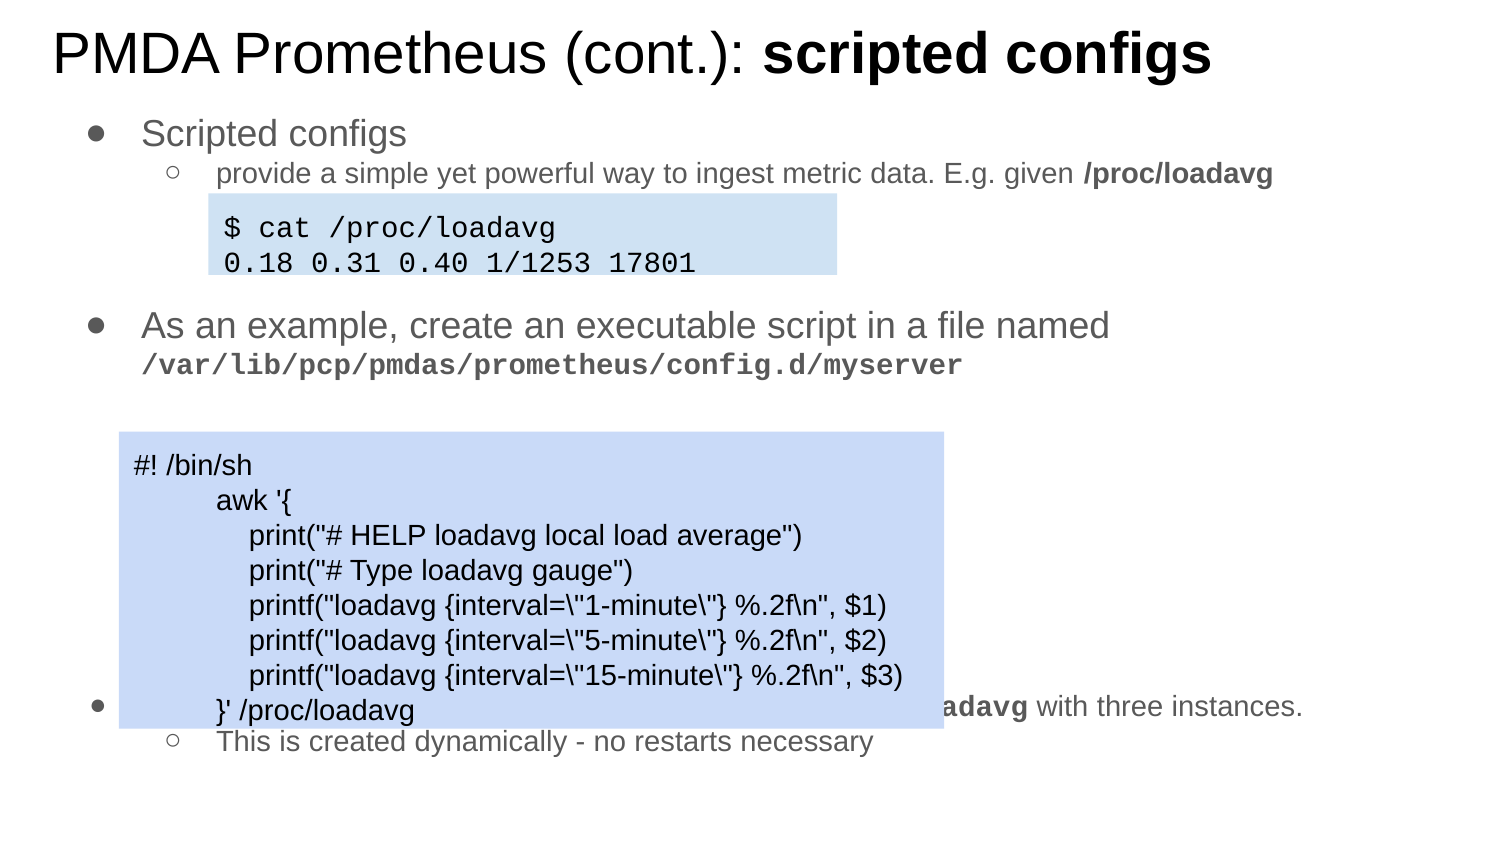

# PMDA Prometheus (cont.): scripted configs
Scripted configs
provide a simple yet powerful way to ingest metric data. E.g. given /proc/loadavg
As an example, create an executable script in a file named /var/lib/pcp/pmdas/prometheus/config.d/myserver
Results in a PCP metric named prometheus.myserver.loadavg with three instances.
This is created dynamically - no restarts necessary
$ cat /proc/loadavg
0.18 0.31 0.40 1/1253 17801
#! /bin/sh
 awk '{
 print("# HELP loadavg local load average")
 print("# Type loadavg gauge")
 printf("loadavg {interval=\"1-minute\"} %.2f\n", $1)
 printf("loadavg {interval=\"5-minute\"} %.2f\n", $2)
 printf("loadavg {interval=\"15-minute\"} %.2f\n", $3)
 }' /proc/loadavg